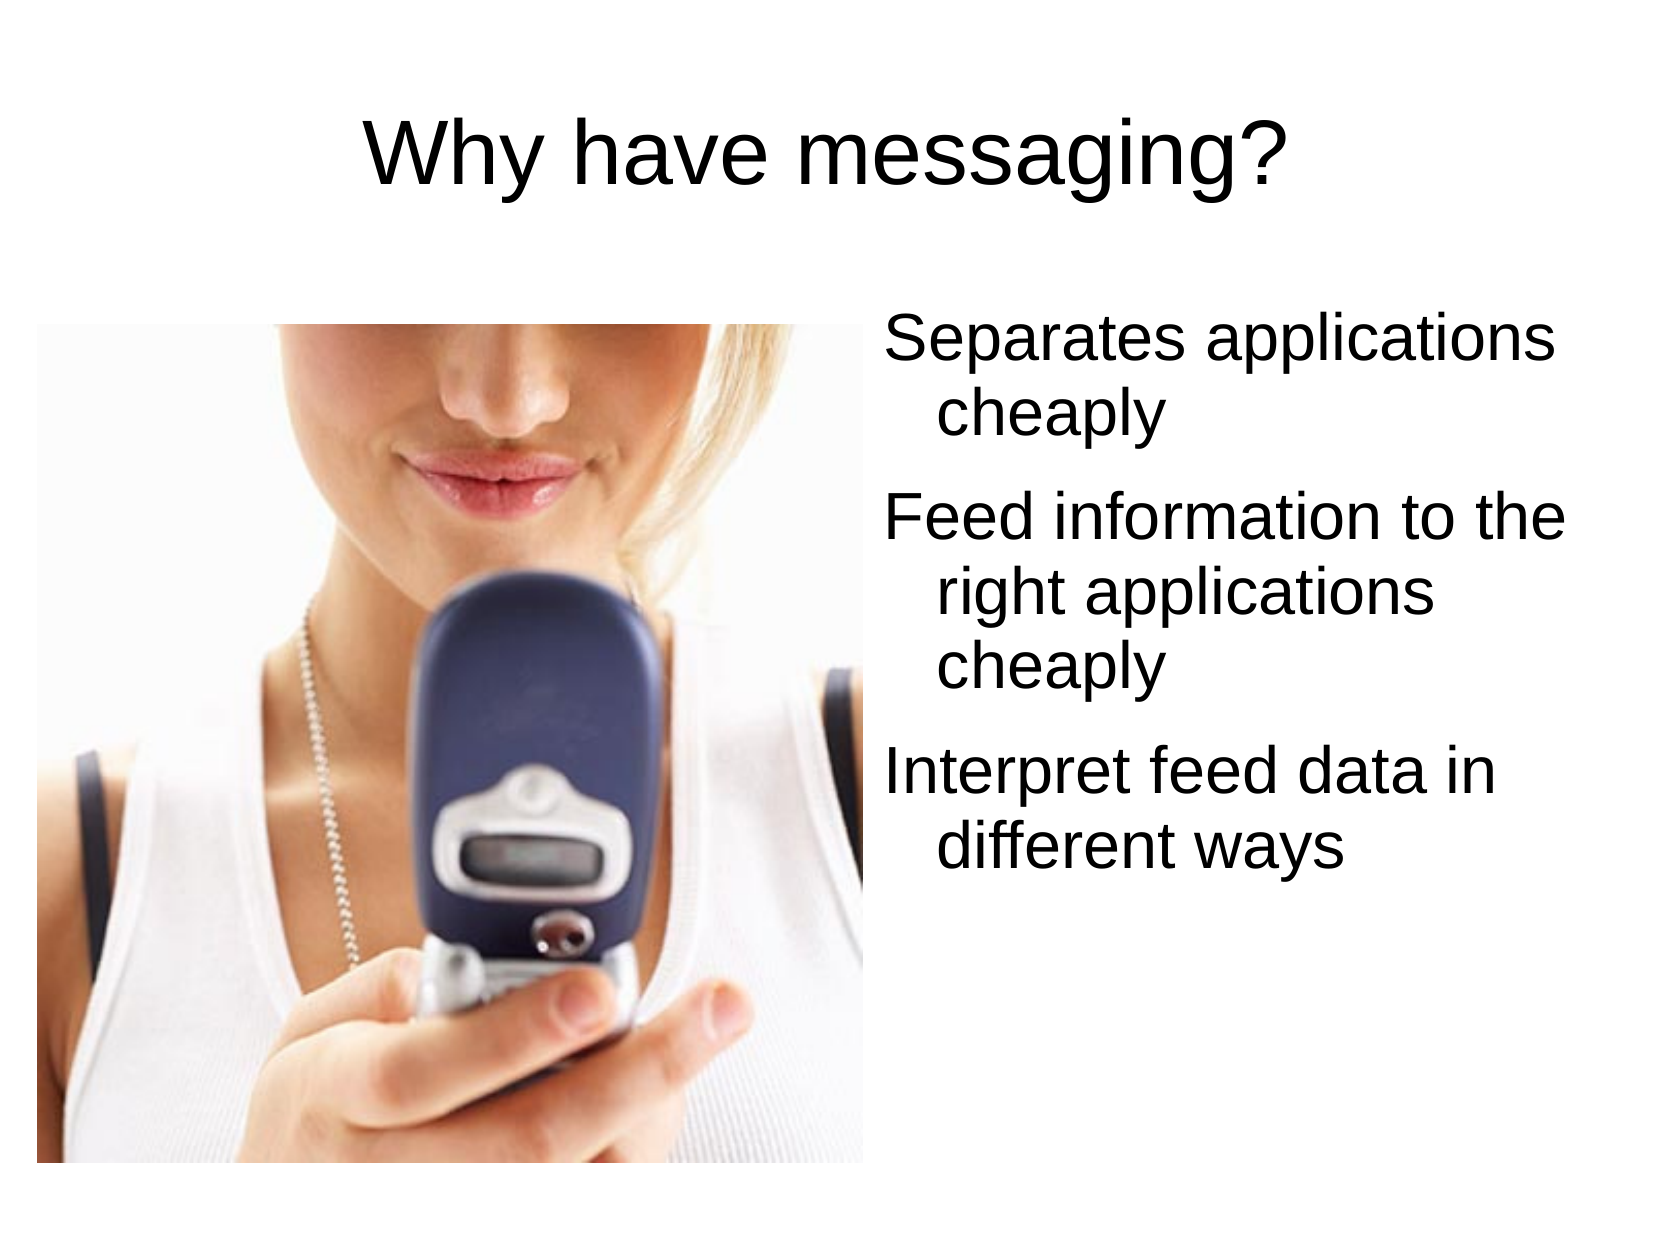

# Why have messaging?
Separates applications cheaply
Feed information to the right applications cheaply
Interpret feed data in different ways